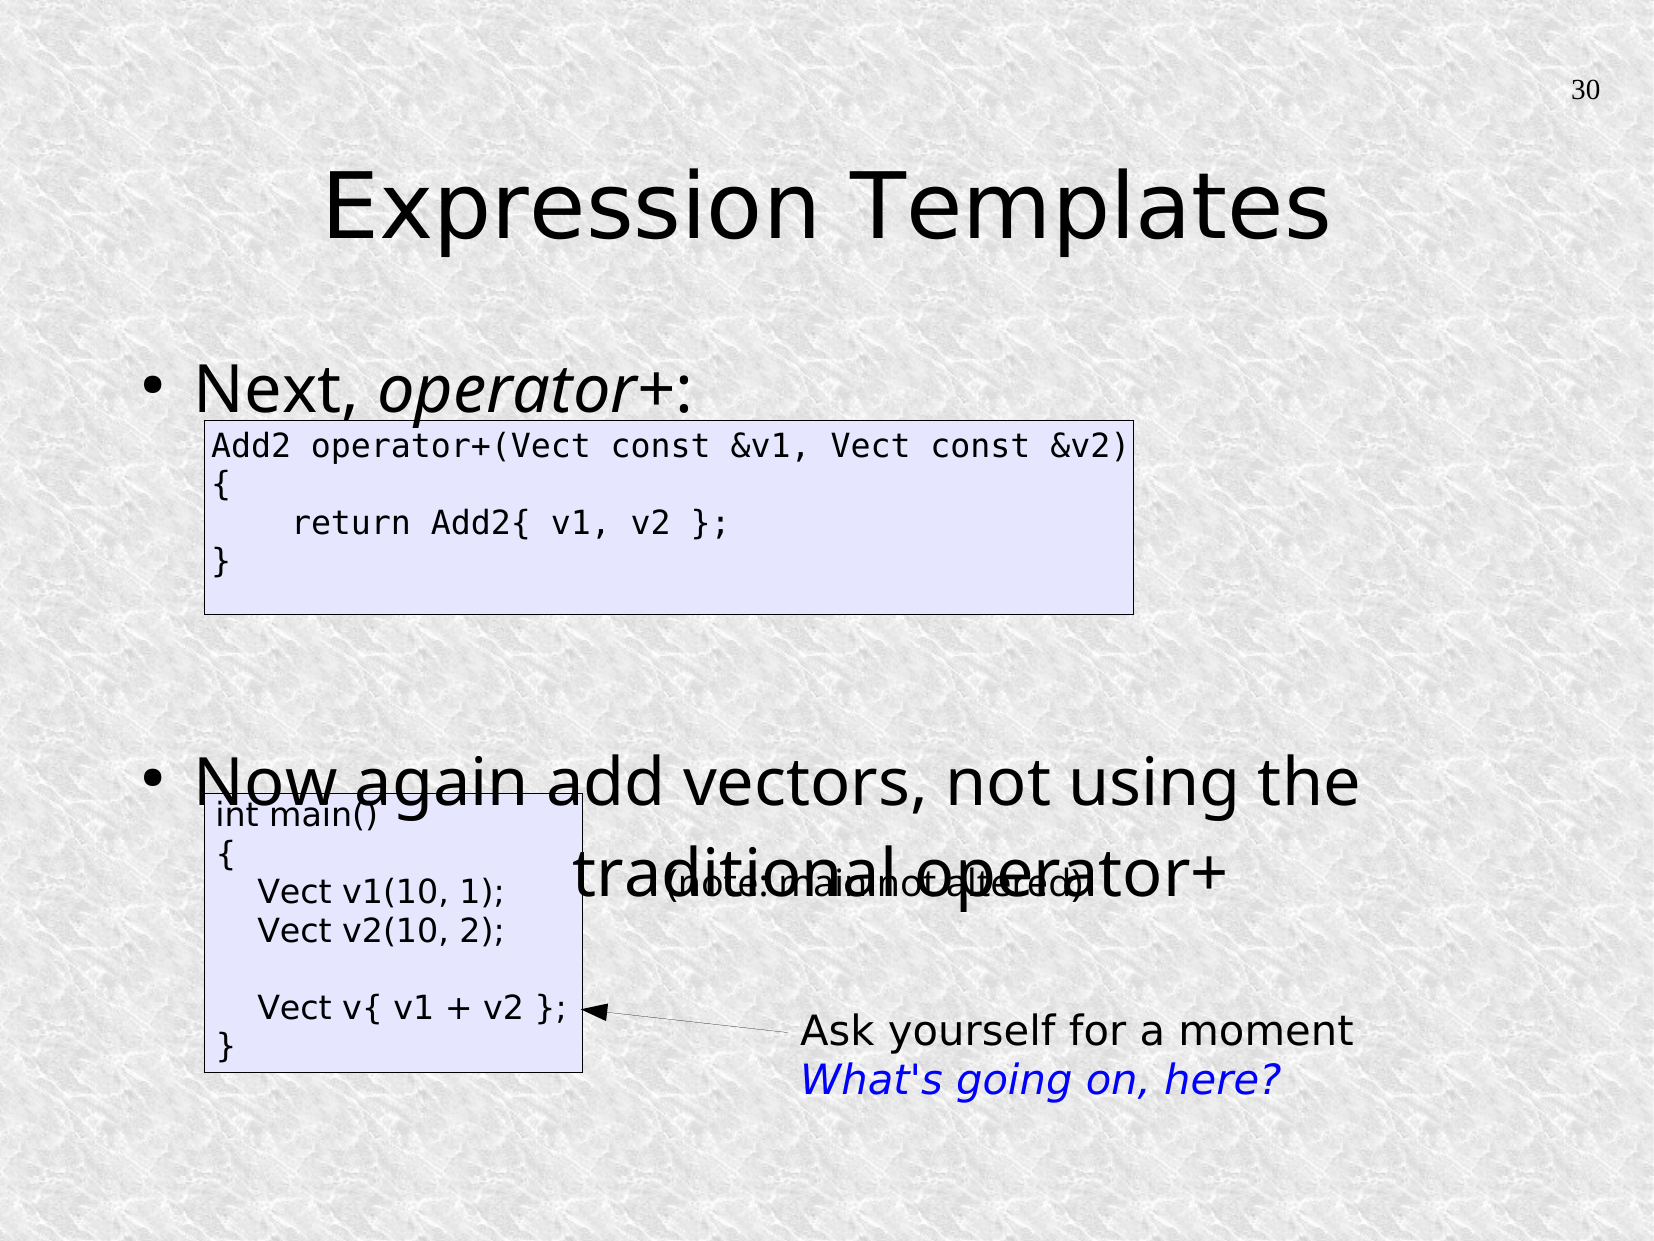

30
# Expression Templates
Next, operator+:
Now again add vectors, not using the
 traditional operator+
Add2 operator+(Vect const &v1, Vect const &v2)
{
 return Add2{ v1, v2 };
}
int main()
{
 Vect v1(10, 1);
 Vect v2(10, 2);
 Vect v{ v1 + v2 };
}
(note: main not altered)
Ask yourself for a moment
What's going on, here?